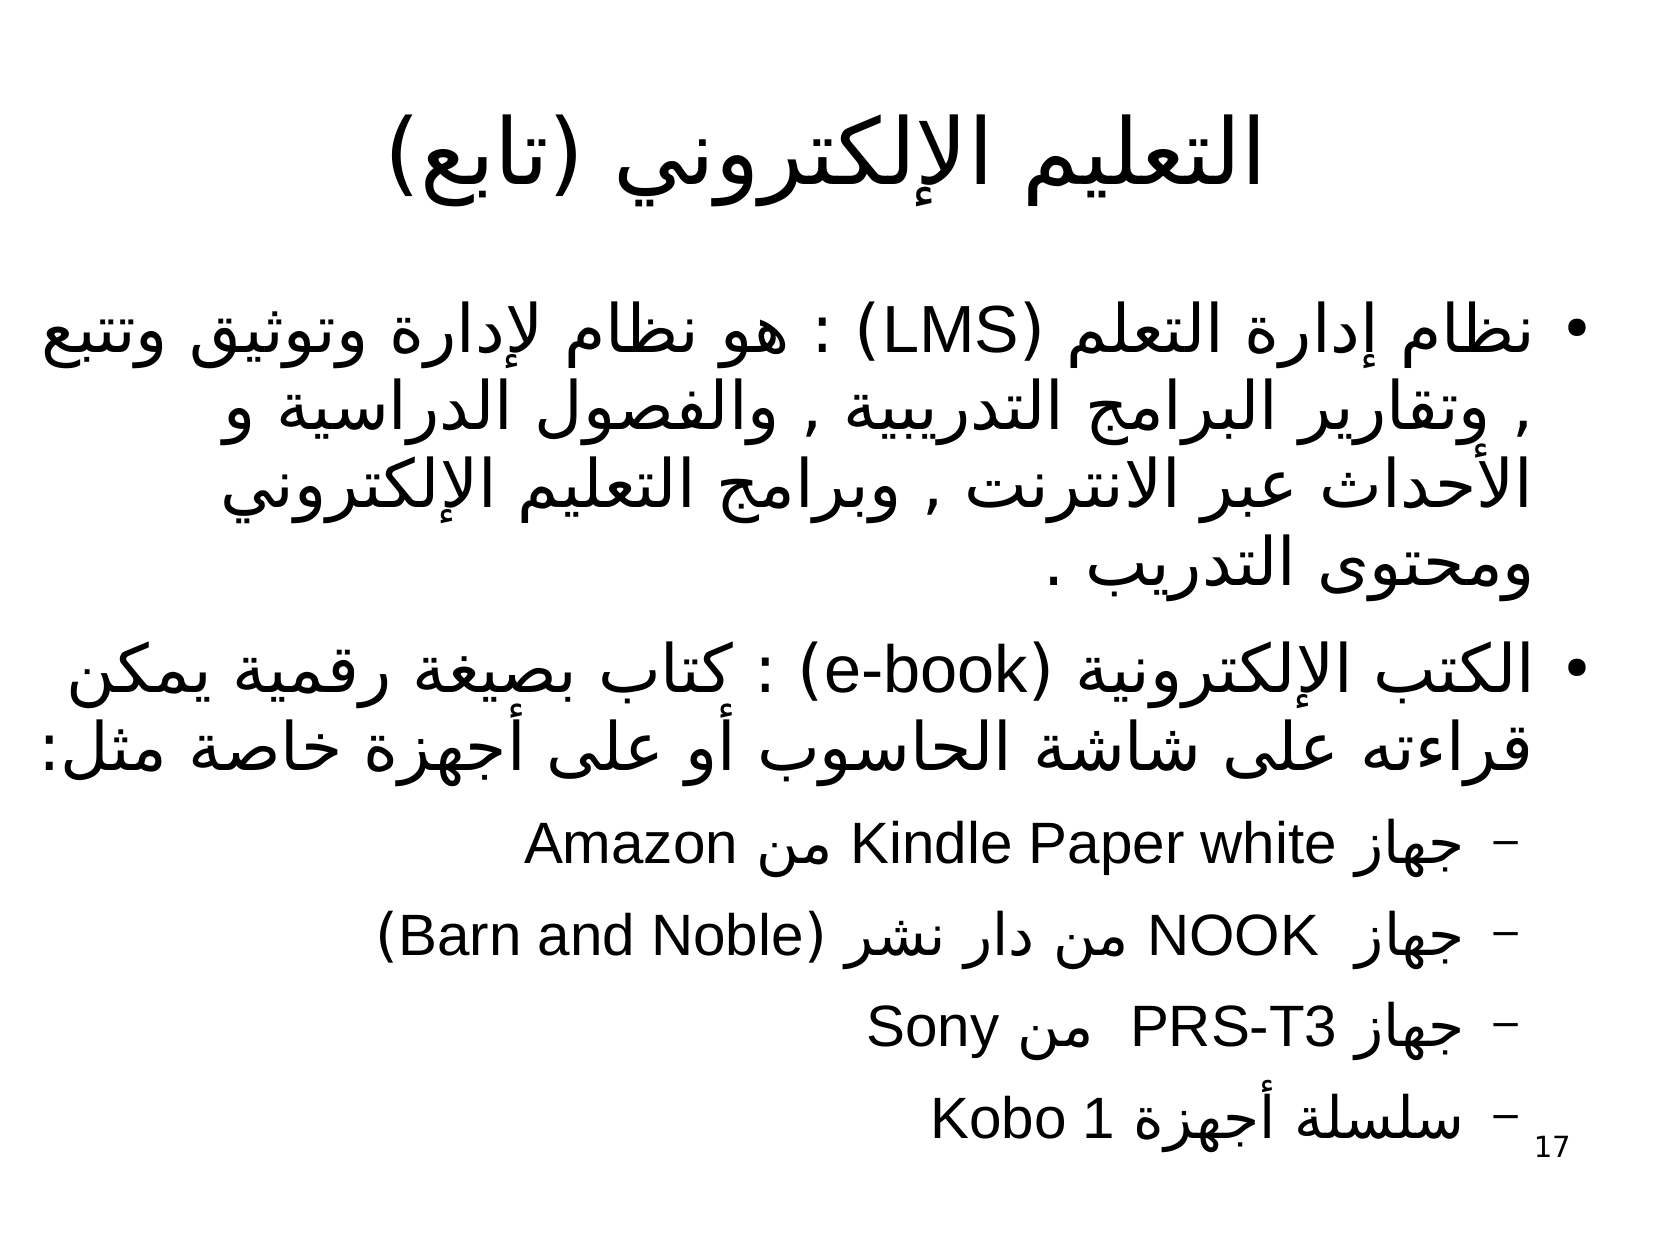

# التعليم الإلكتروني (تابع)
نظام إدارة التعلم (LMS) : هو نظام لإدارة وتوثيق وتتبع , وتقارير البرامج التدريبية , والفصول الدراسية و الأحداث عبر الانترنت , وبرامج التعليم الإلكتروني ومحتوى التدريب .
الكتب الإلكترونية (e-book) : كتاب بصيغة رقمية يمكن قراءته على شاشة الحاسوب أو على أجهزة خاصة مثل:
جهاز Kindle Paper white من Amazon
جهاز NOOK من دار نشر (Barn and Noble)
جهاز PRS-T3 من Sony
سلسلة أجهزة Kobo 1
17